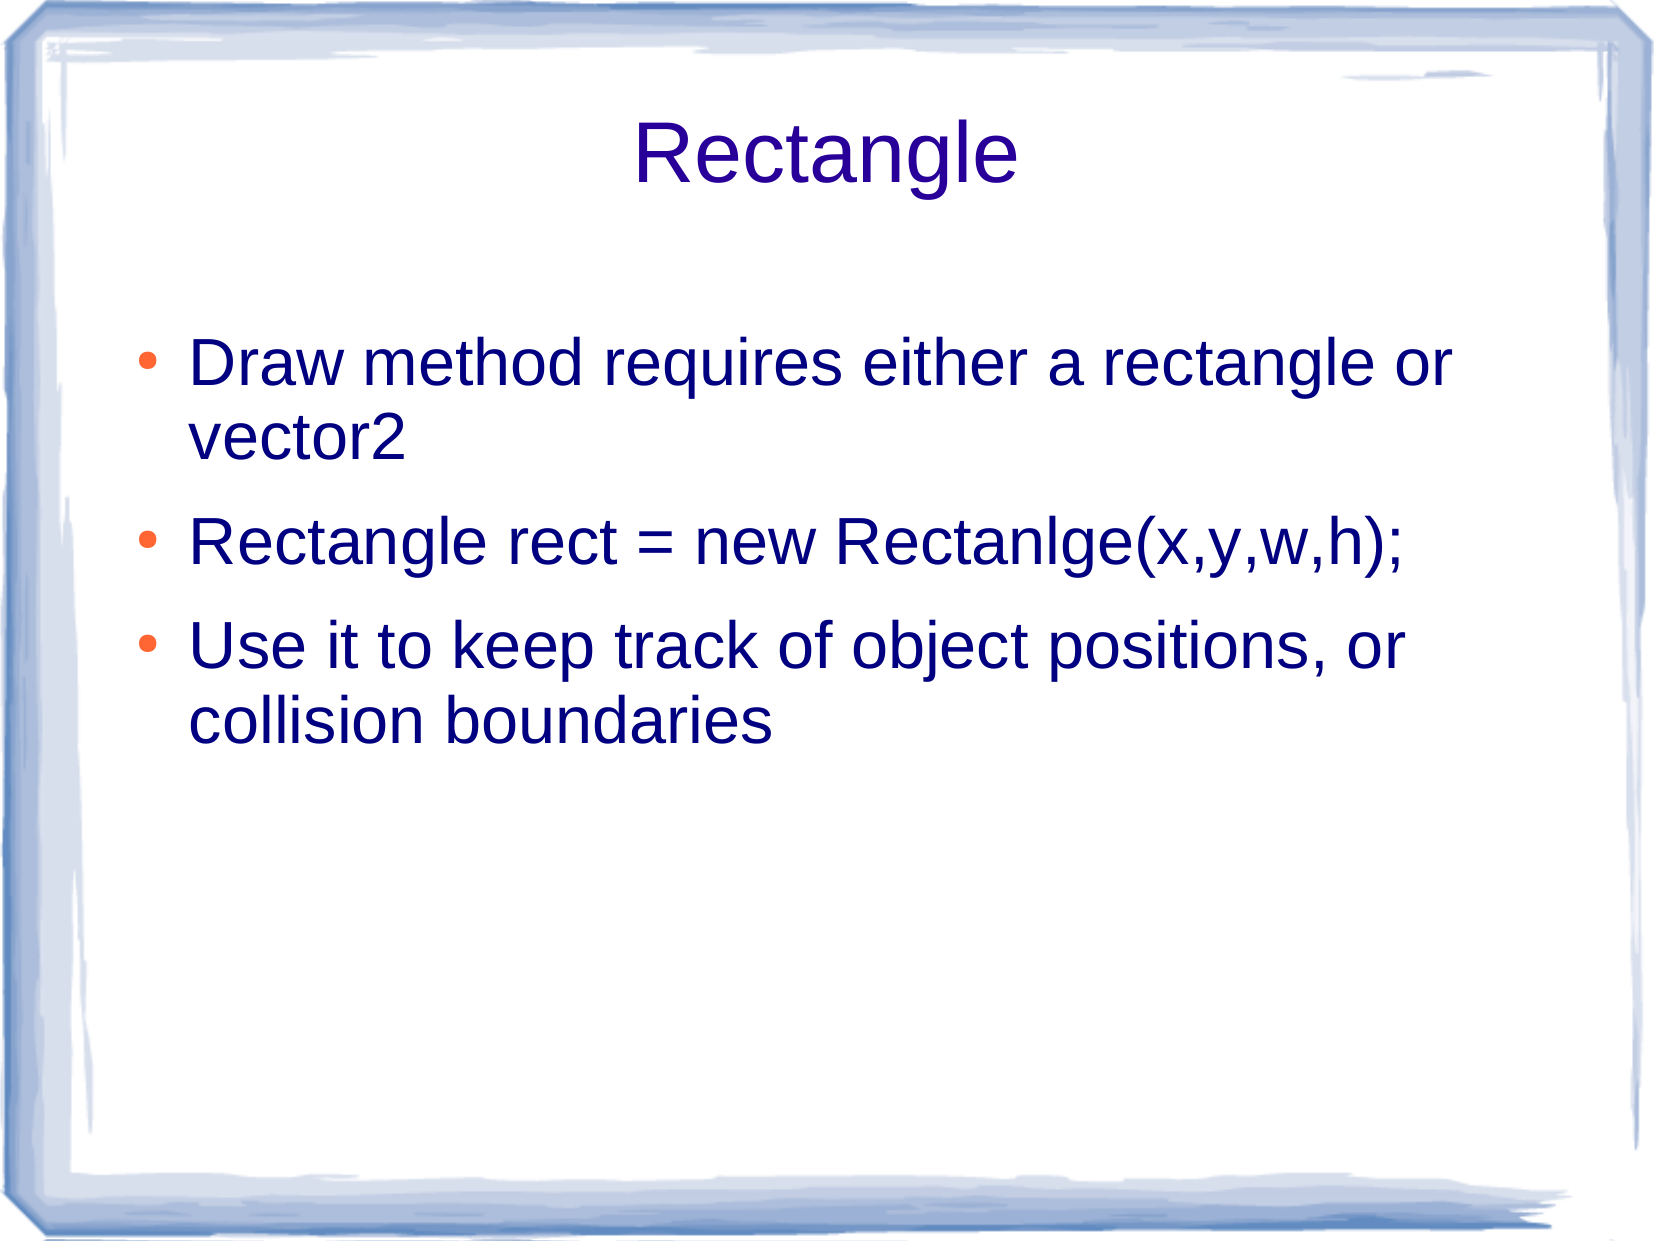

# Rectangle
Draw method requires either a rectangle or vector2
Rectangle rect = new Rectanlge(x,y,w,h);
Use it to keep track of object positions, or collision boundaries